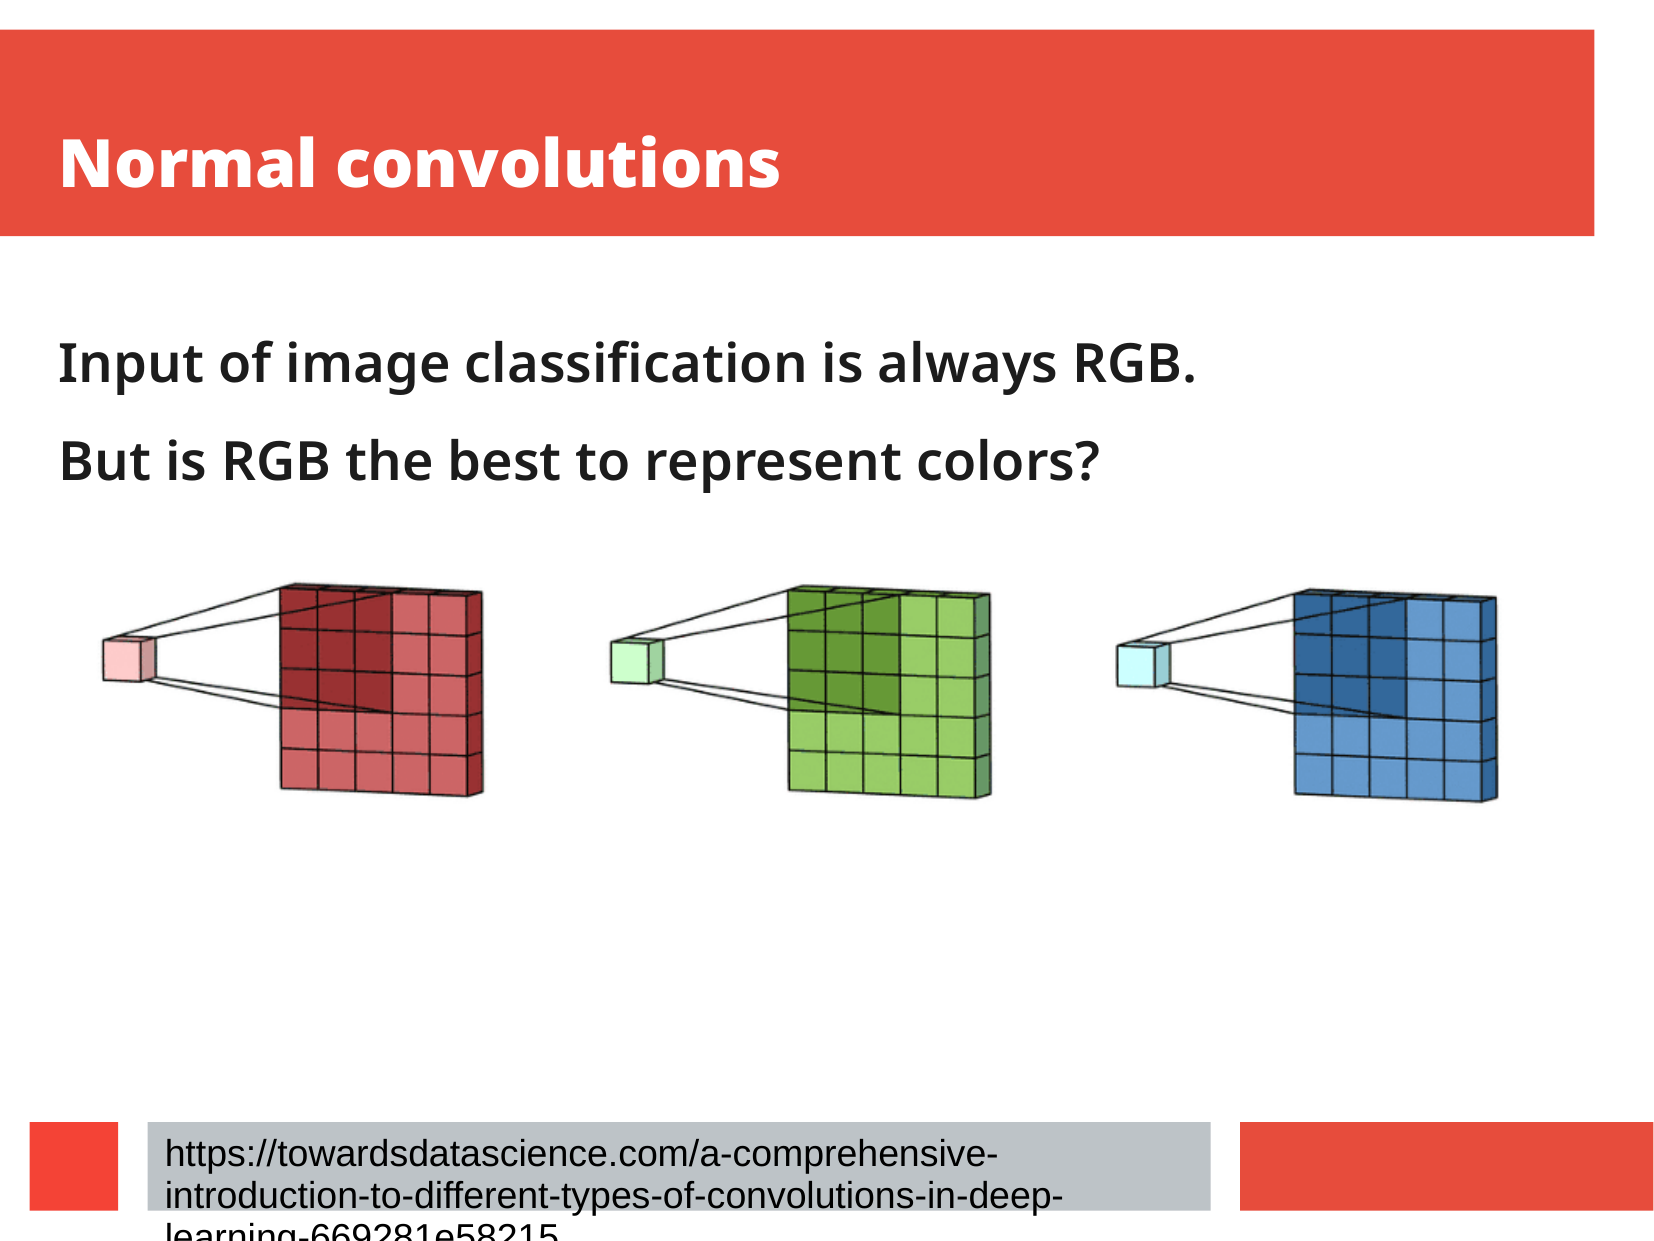

# Normal convolutions
Input of image classification is always RGB.
But is RGB the best to represent colors?
Are there better color spaces?
https://towardsdatascience.com/a-comprehensive-introduction-to-different-types-of-convolutions-in-deep-learning-669281e58215